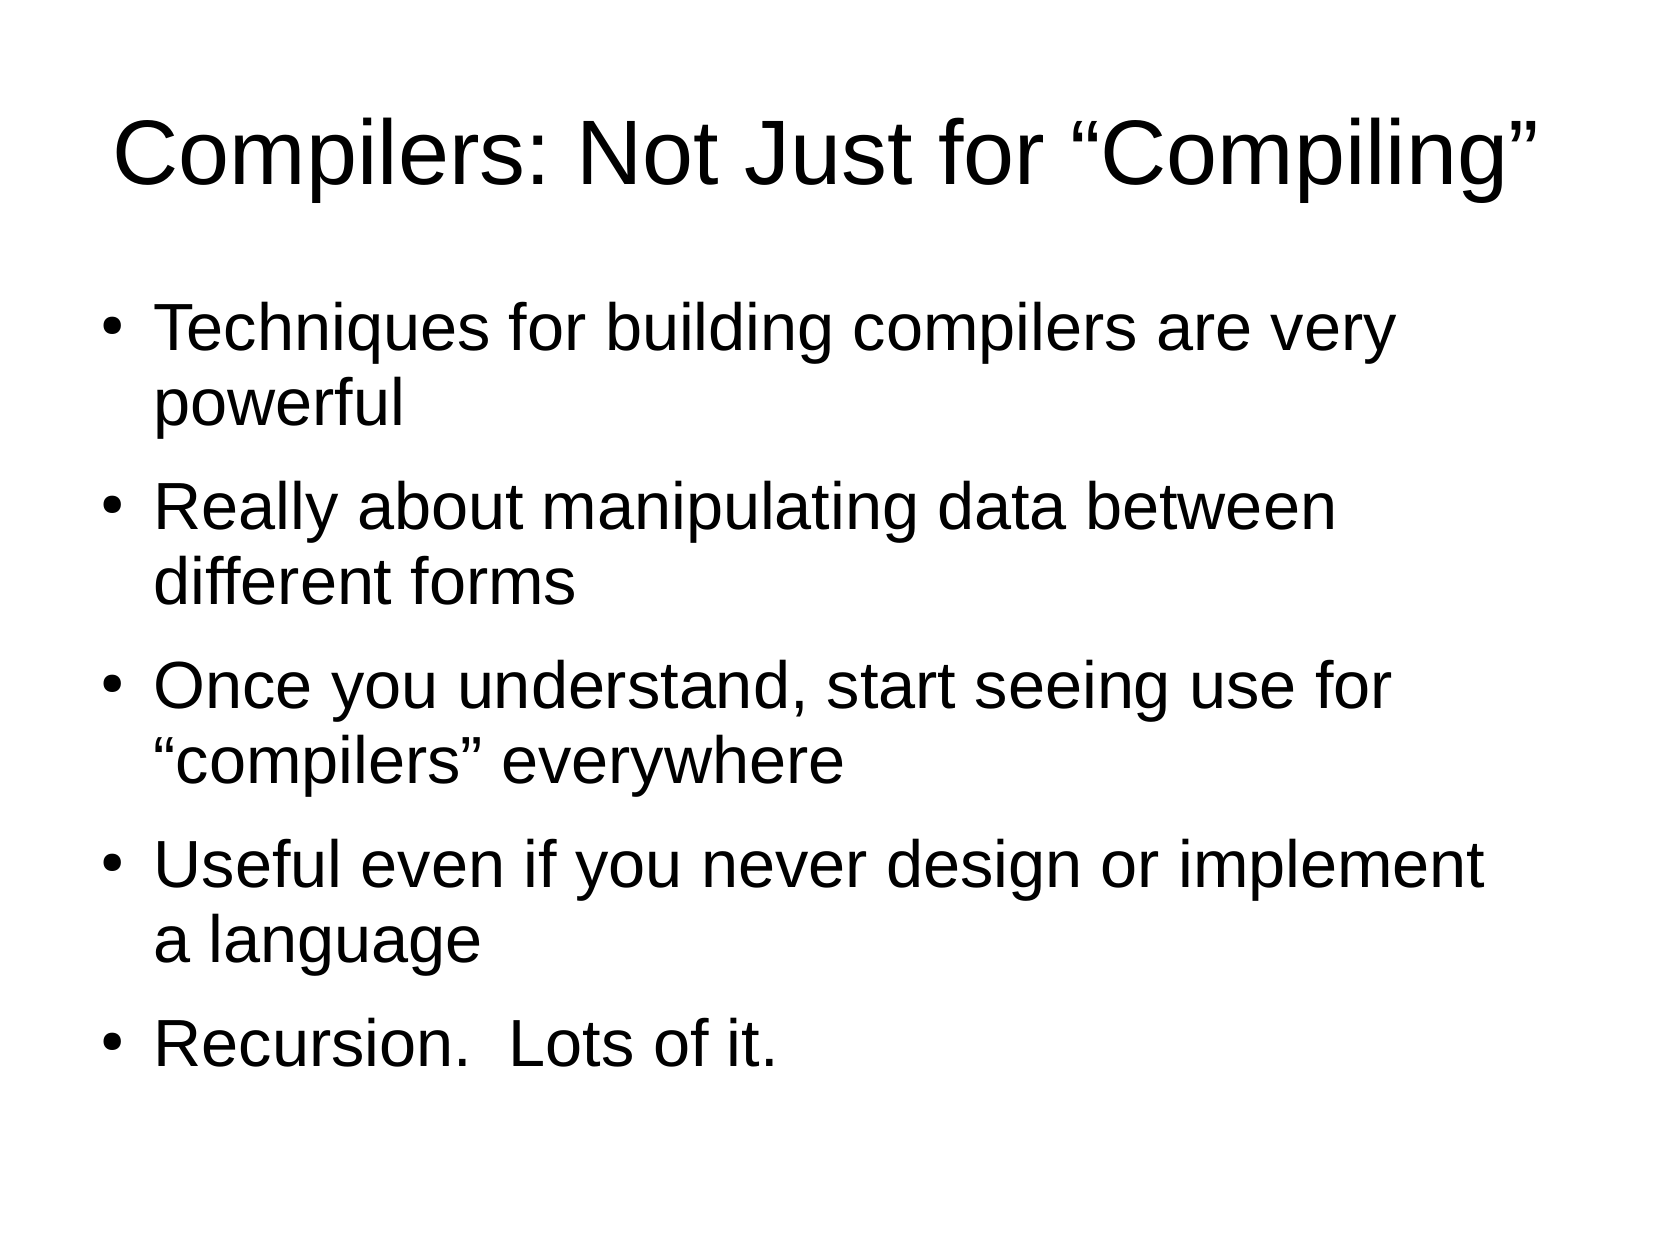

# Compilers: Not Just for “Compiling”
Techniques for building compilers are very powerful
Really about manipulating data between different forms
Once you understand, start seeing use for “compilers” everywhere
Useful even if you never design or implement a language
Recursion. Lots of it.